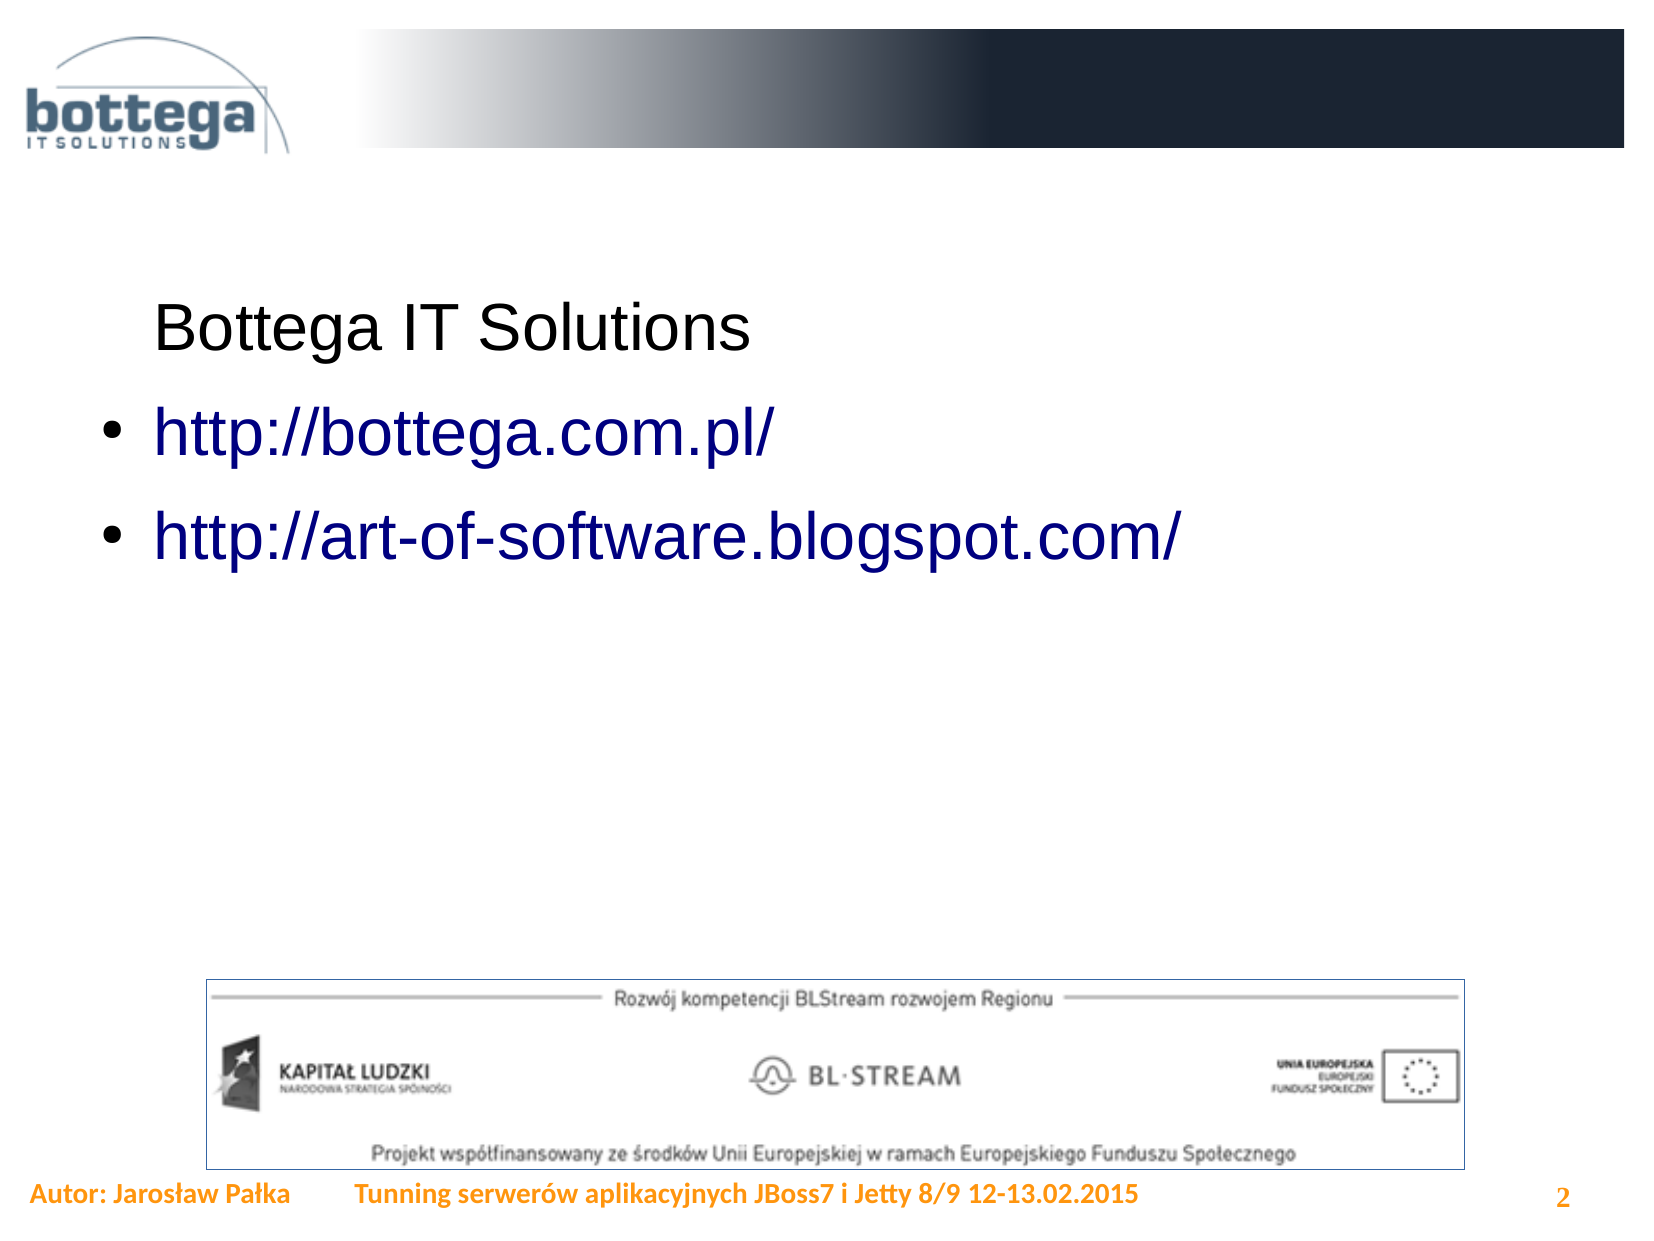

#
Bottega IT Solutions
http://bottega.com.pl/
http://art-of-software.blogspot.com/
2